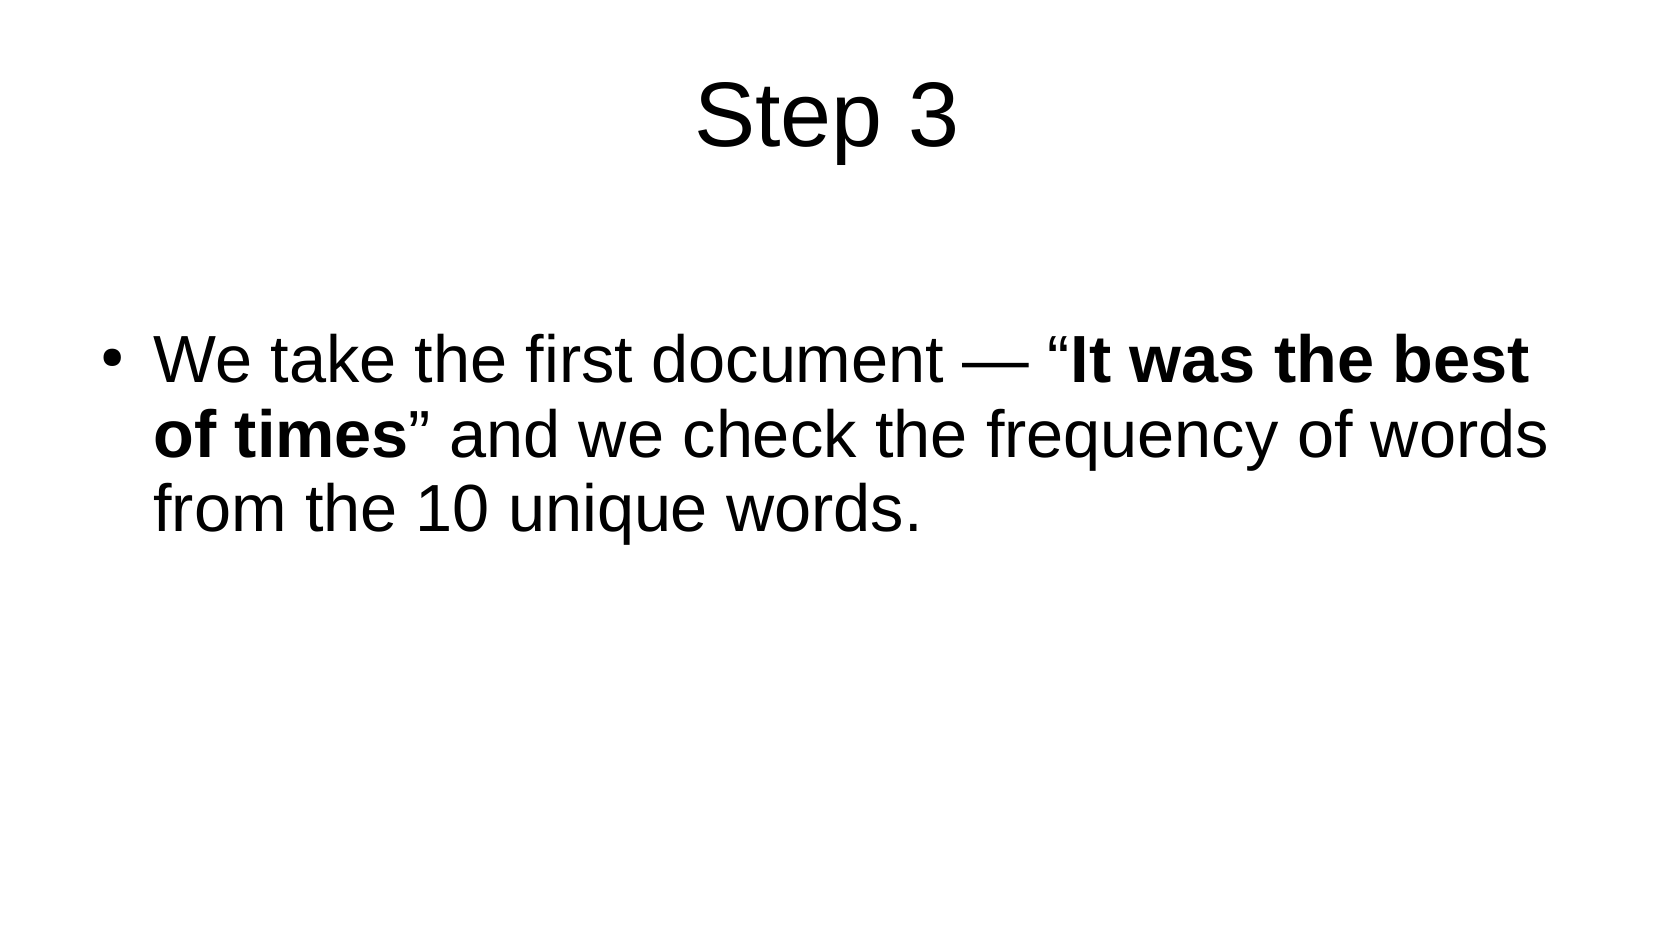

# Step 3
We take the first document — “It was the best of times” and we check the frequency of words from the 10 unique words.